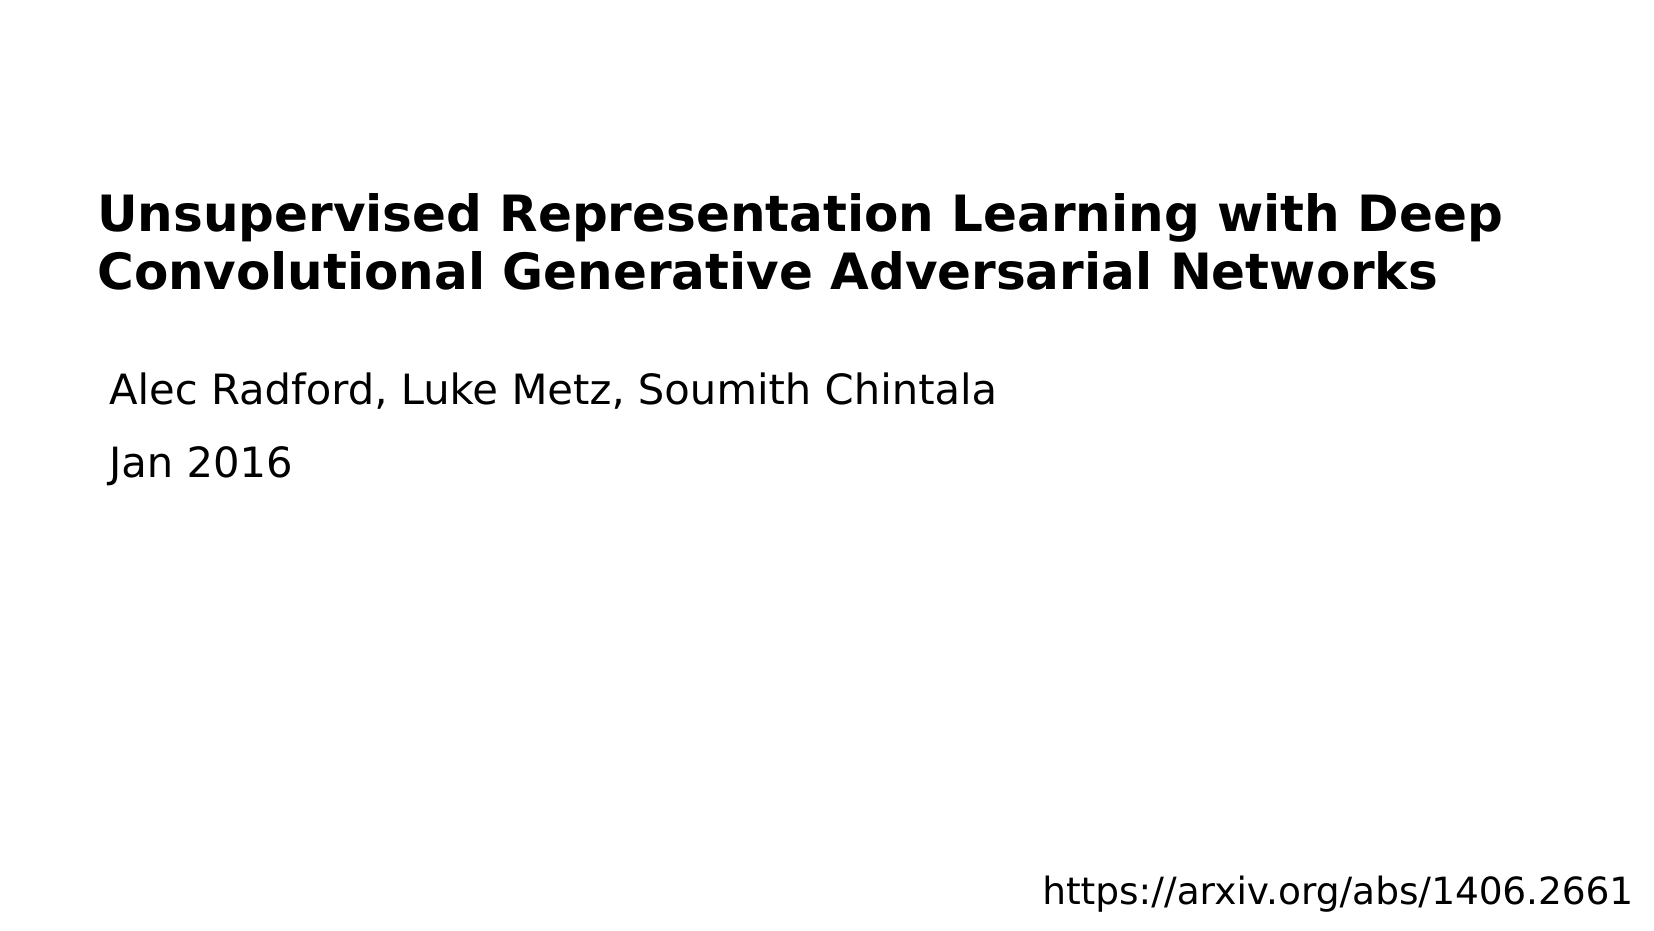

Unsupervised Representation Learning with Deep Convolutional Generative Adversarial Networks
Alec Radford, Luke Metz, Soumith Chintala
Jan 2016
https://arxiv.org/abs/1406.2661